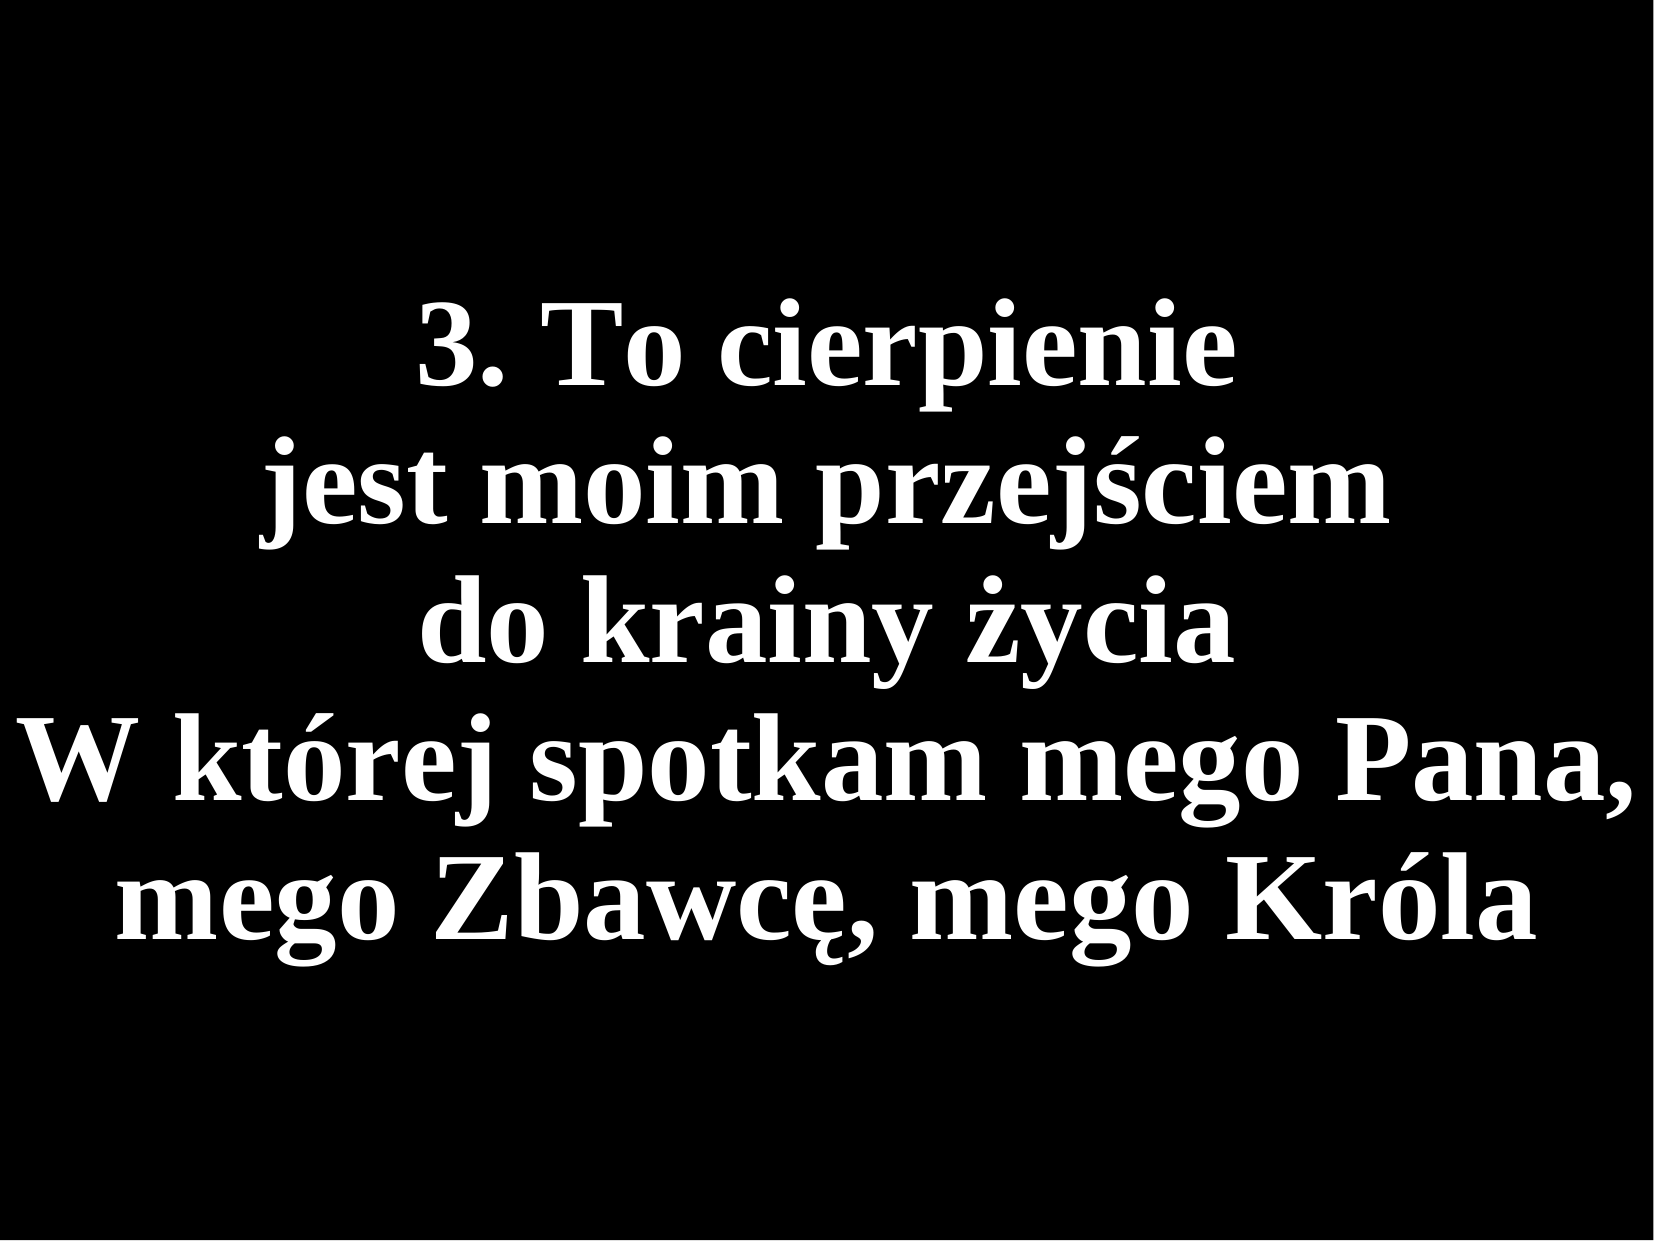

# 3. To cierpienie jest moim przejściem do krainy życia W której spotkam mego Pana, mego Zbawcę, mego Króla